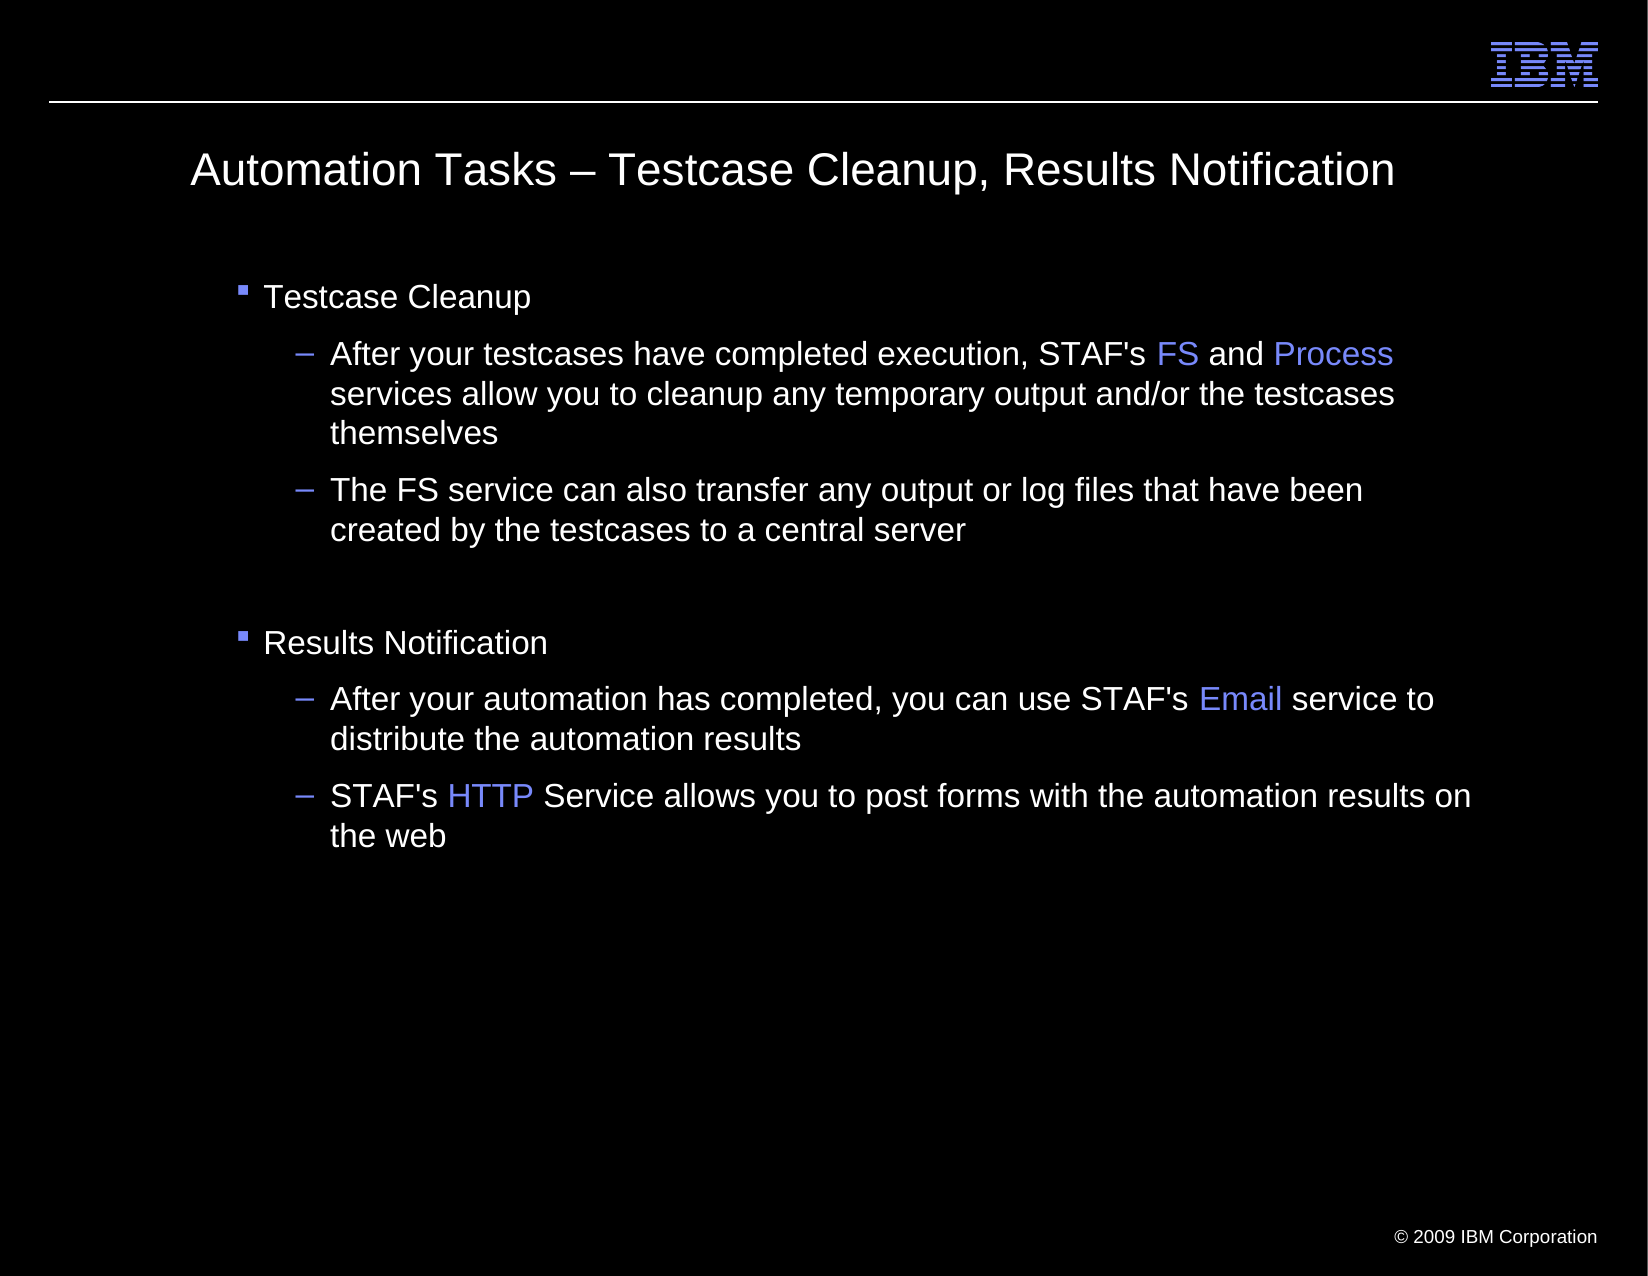

Automation Tasks – Testcase Cleanup, Results Notification
Testcase Cleanup
After your testcases have completed execution, STAF's FS and Process services allow you to cleanup any temporary output and/or the testcases themselves
The FS service can also transfer any output or log files that have been created by the testcases to a central server
Results Notification
After your automation has completed, you can use STAF's Email service to distribute the automation results
STAF's HTTP Service allows you to post forms with the automation results on the web